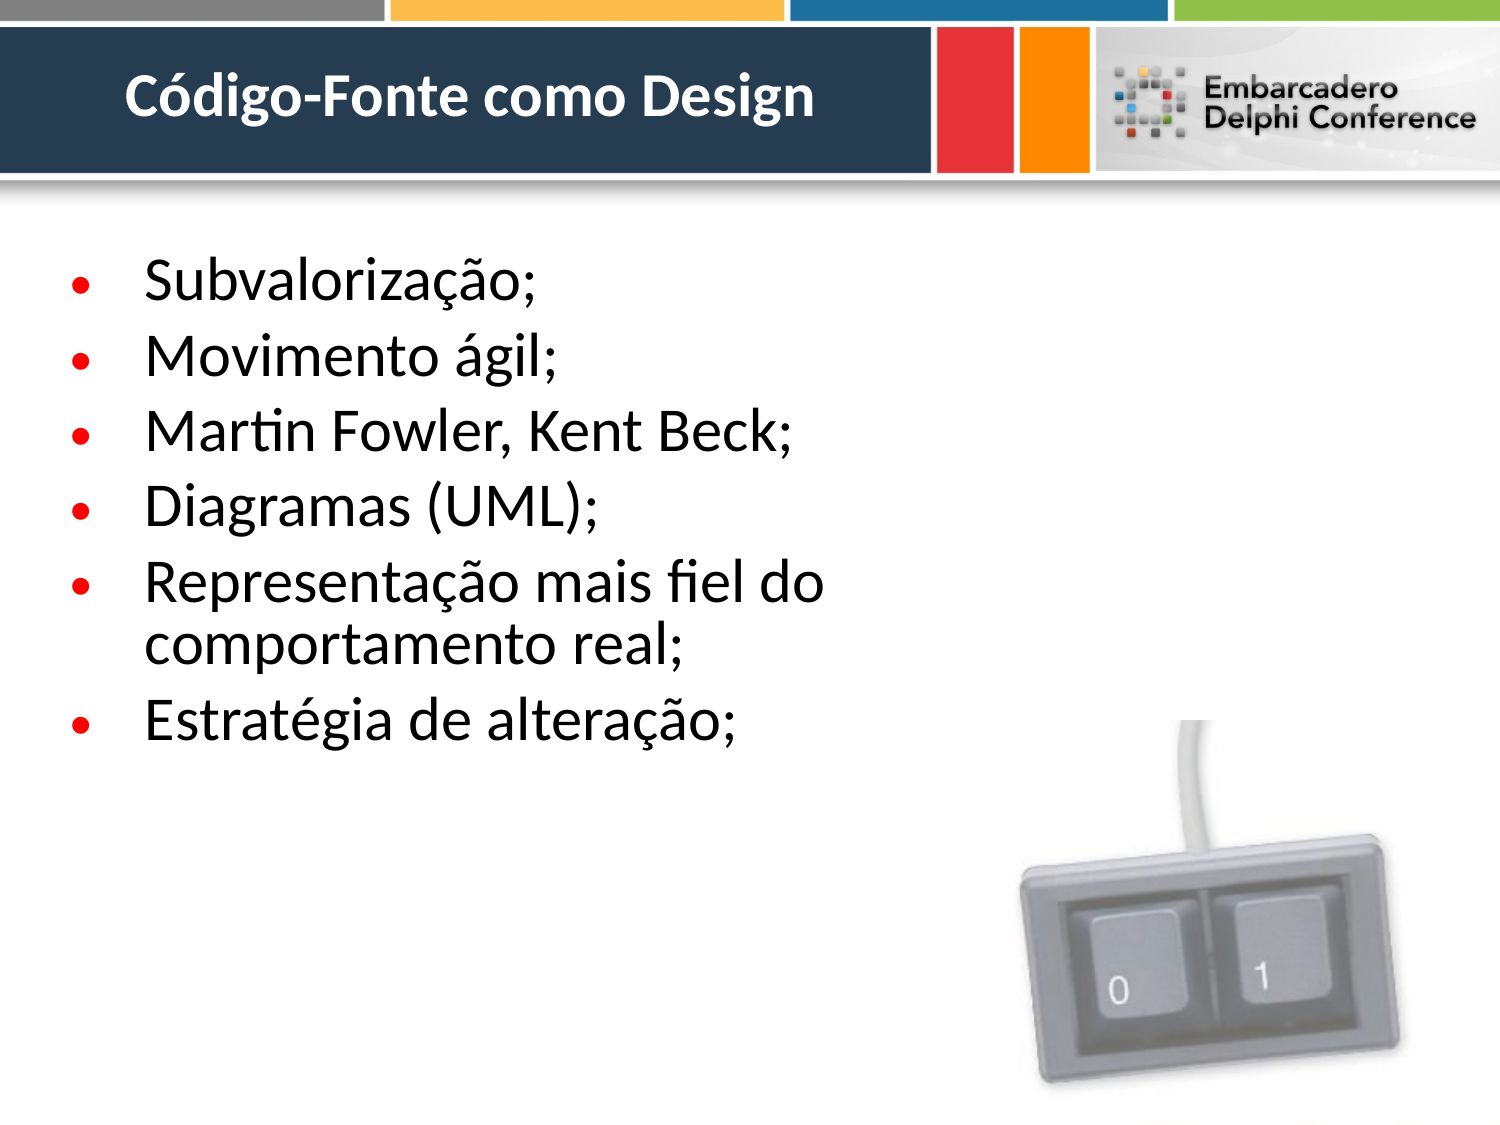

# Código-Fonte como Design
Subvalorização;
Movimento ágil;
Martin Fowler, Kent Beck;
Diagramas (UML);
Representação mais fiel do
comportamento real;
Estratégia de alteração;